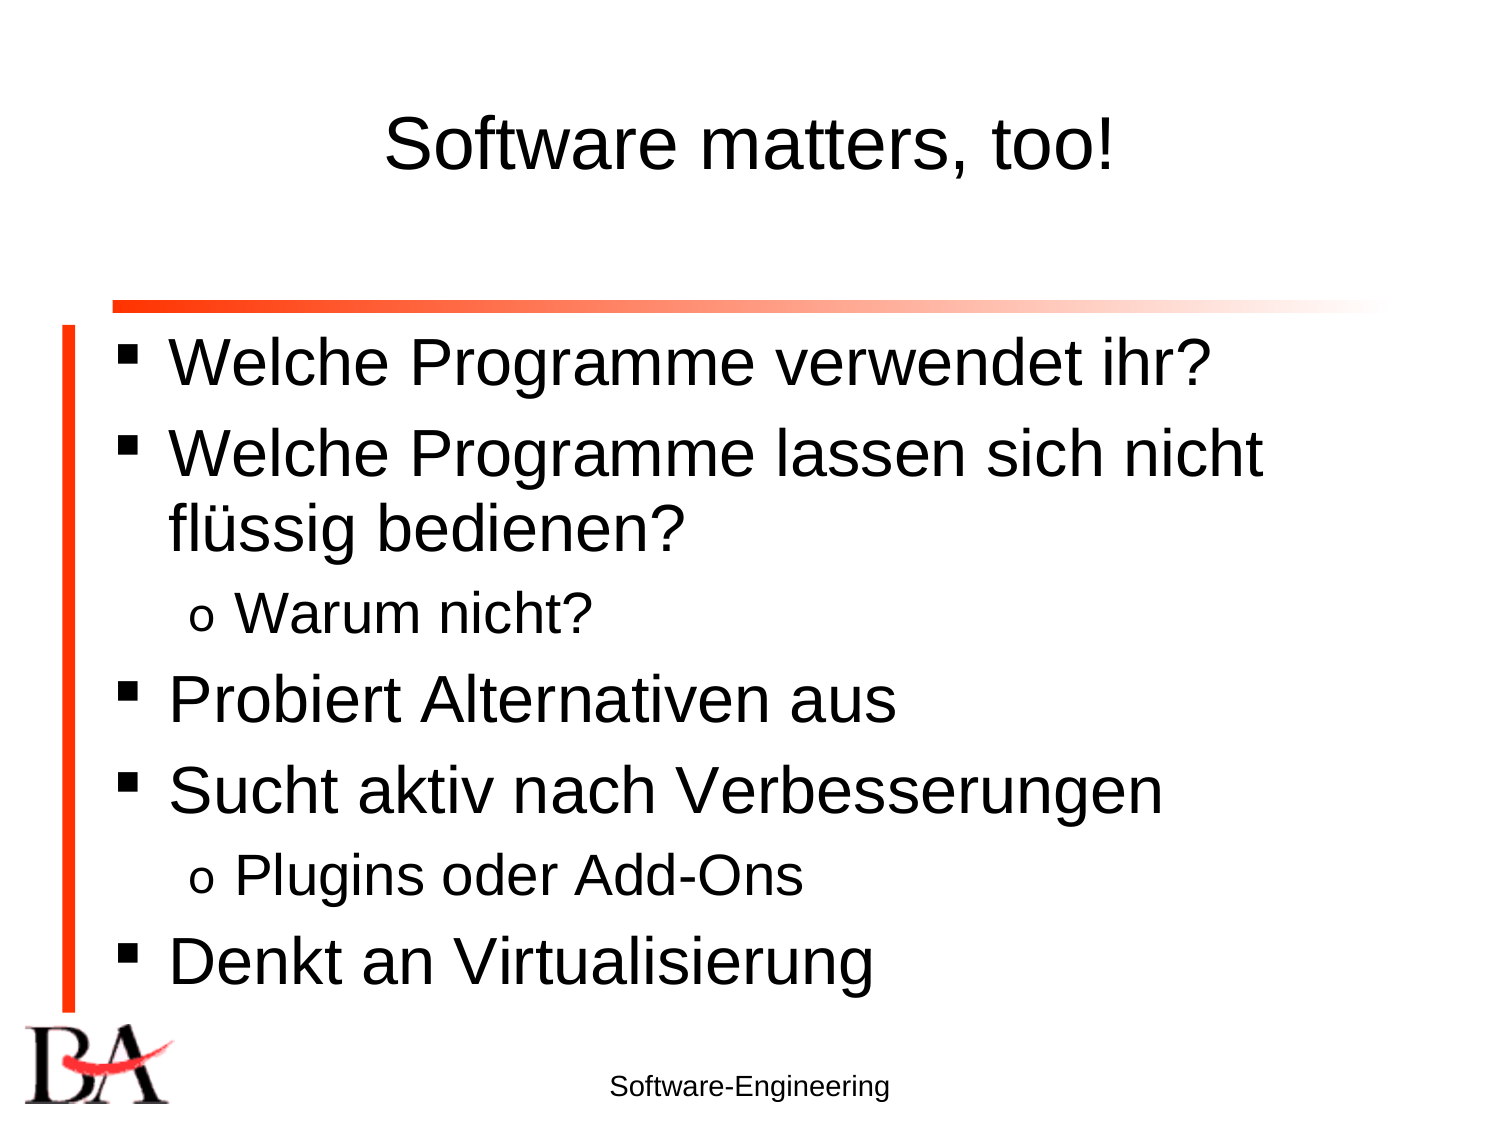

# Software matters, too!
Welche Programme verwendet ihr?
Welche Programme lassen sich nicht flüssig bedienen?
Warum nicht?
Probiert Alternativen aus
Sucht aktiv nach Verbesserungen
Plugins oder Add-Ons
Denkt an Virtualisierung